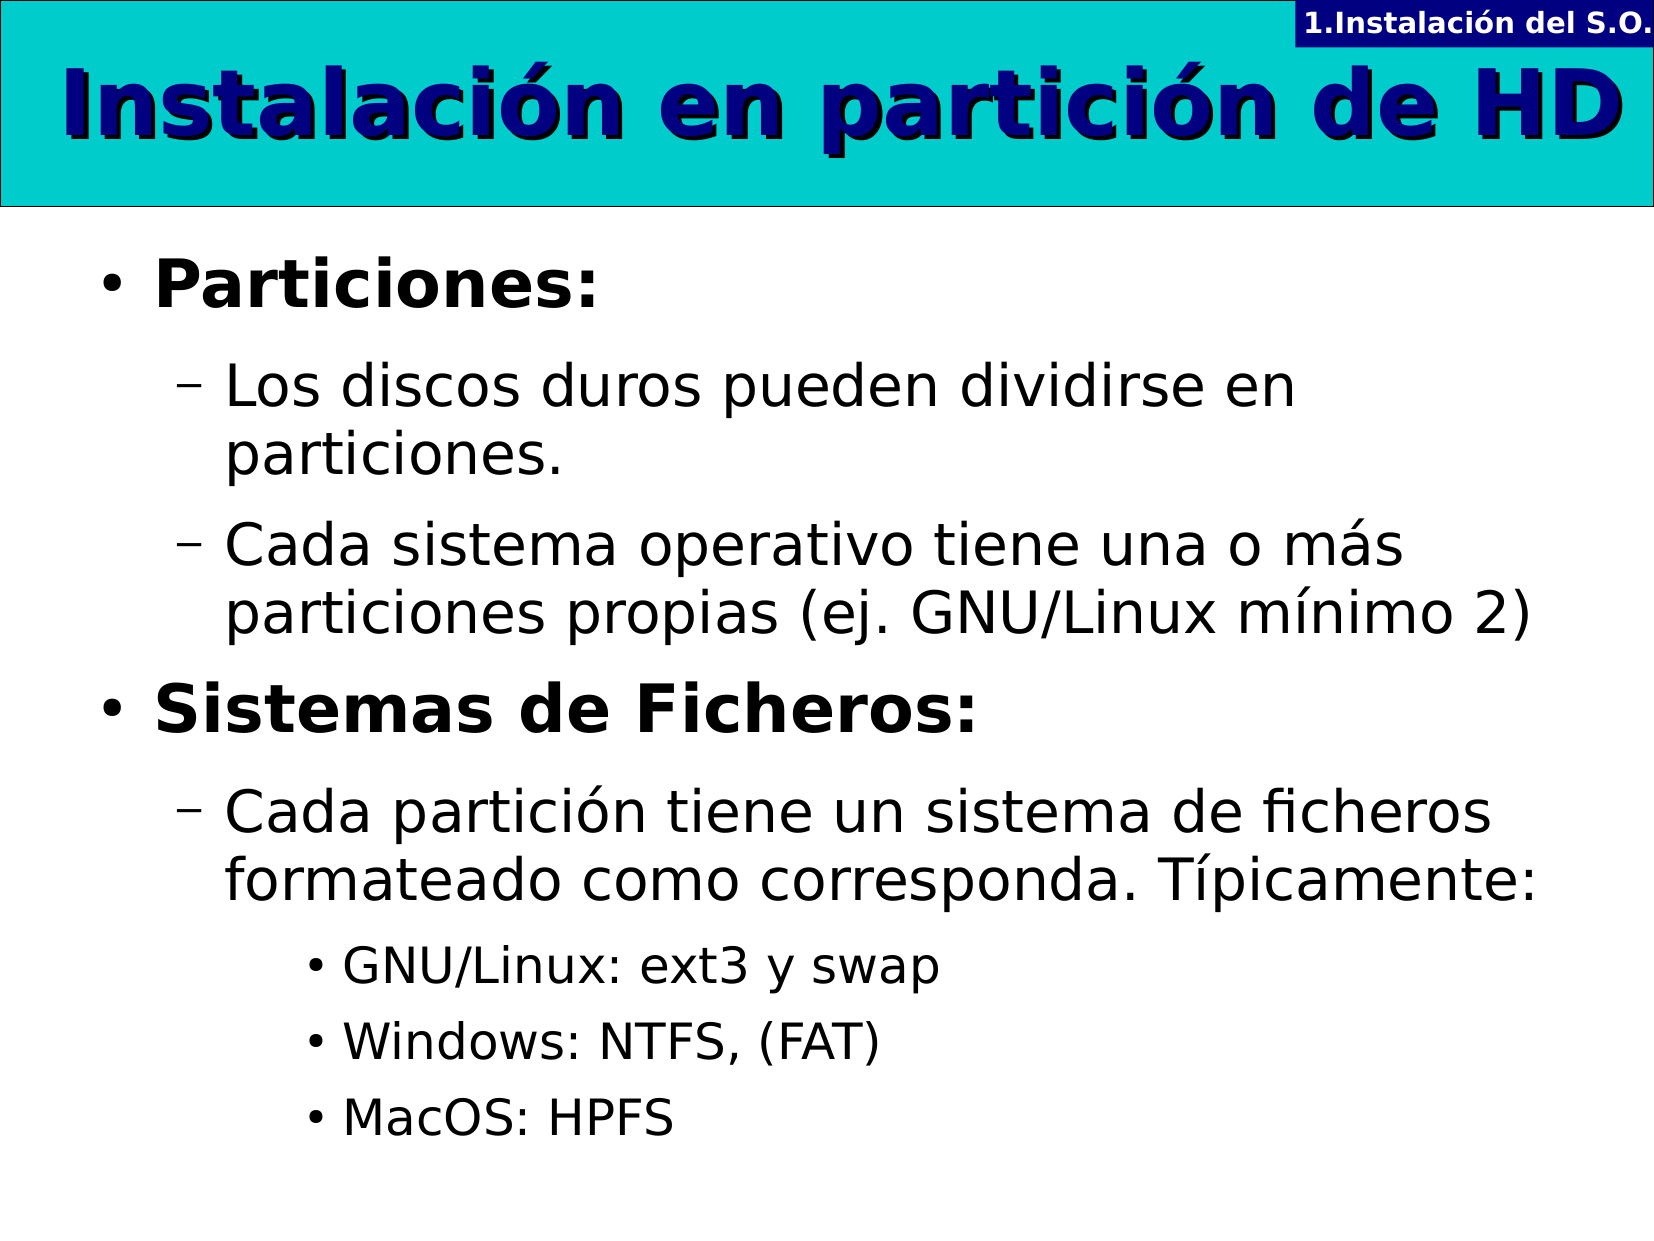

1.Instalación del S.O.
# Instalación en partición de HD
Particiones:
Los discos duros pueden dividirse en particiones.
Cada sistema operativo tiene una o más particiones propias (ej. GNU/Linux mínimo 2)
Sistemas de Ficheros:
Cada partición tiene un sistema de ficheros formateado como corresponda. Típicamente:
GNU/Linux: ext3 y swap
Windows: NTFS, (FAT)
MacOS: HPFS